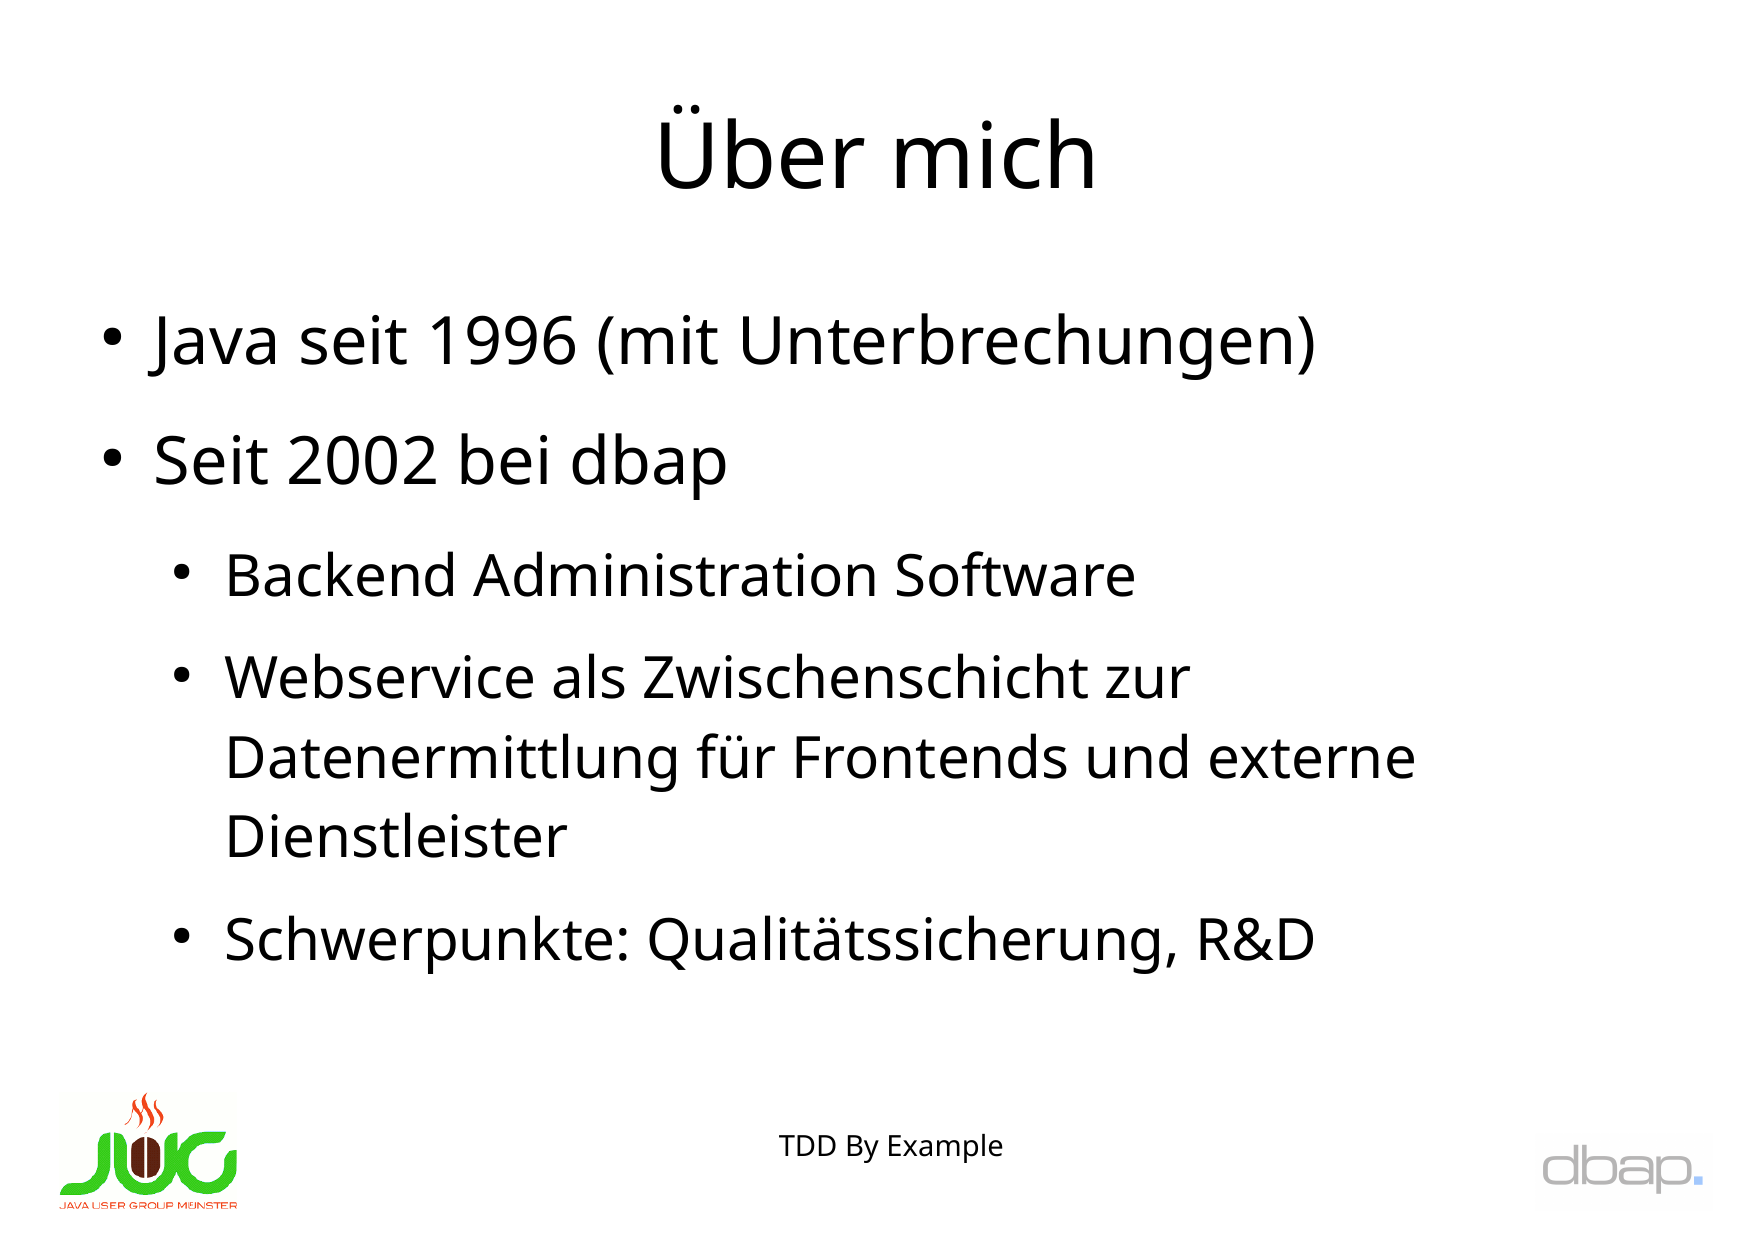

# Über mich
Java seit 1996 (mit Unterbrechungen)
Seit 2002 bei dbap
Backend Administration Software
Webservice als Zwischenschicht zur Datenermittlung für Frontends und externe Dienstleister
Schwerpunkte: Qualitätssicherung, R&D
TDD By Example